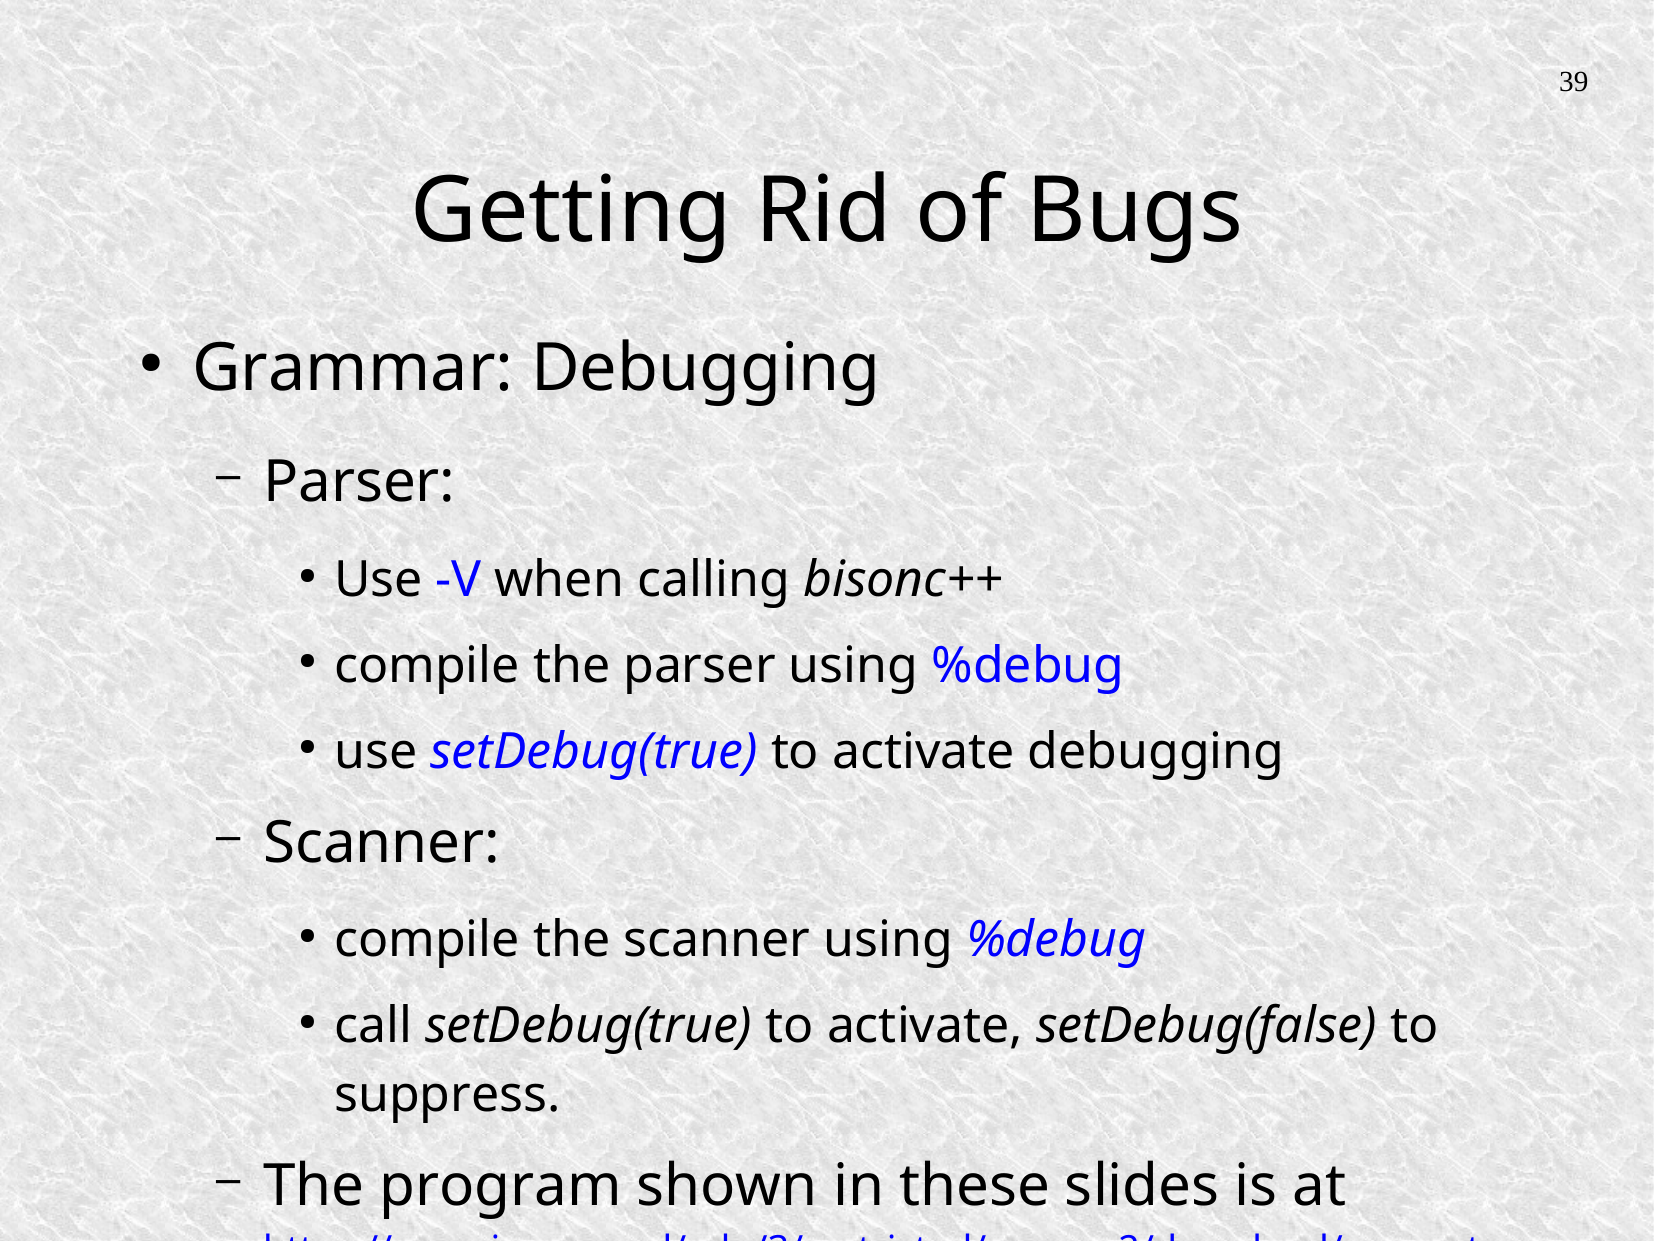

39
# Getting Rid of Bugs
Grammar: Debugging
Parser:
Use -V when calling bisonc++
compile the parser using %debug
use setDebug(true) to activate debugging
Scanner:
compile the scanner using %debug
call setDebug(true) to activate, setDebug(false) to suppress.
The program shown in these slides is at
https://www.icce.rug.nl/edu/3/restricted/parsers2/download/parser.tar.gz